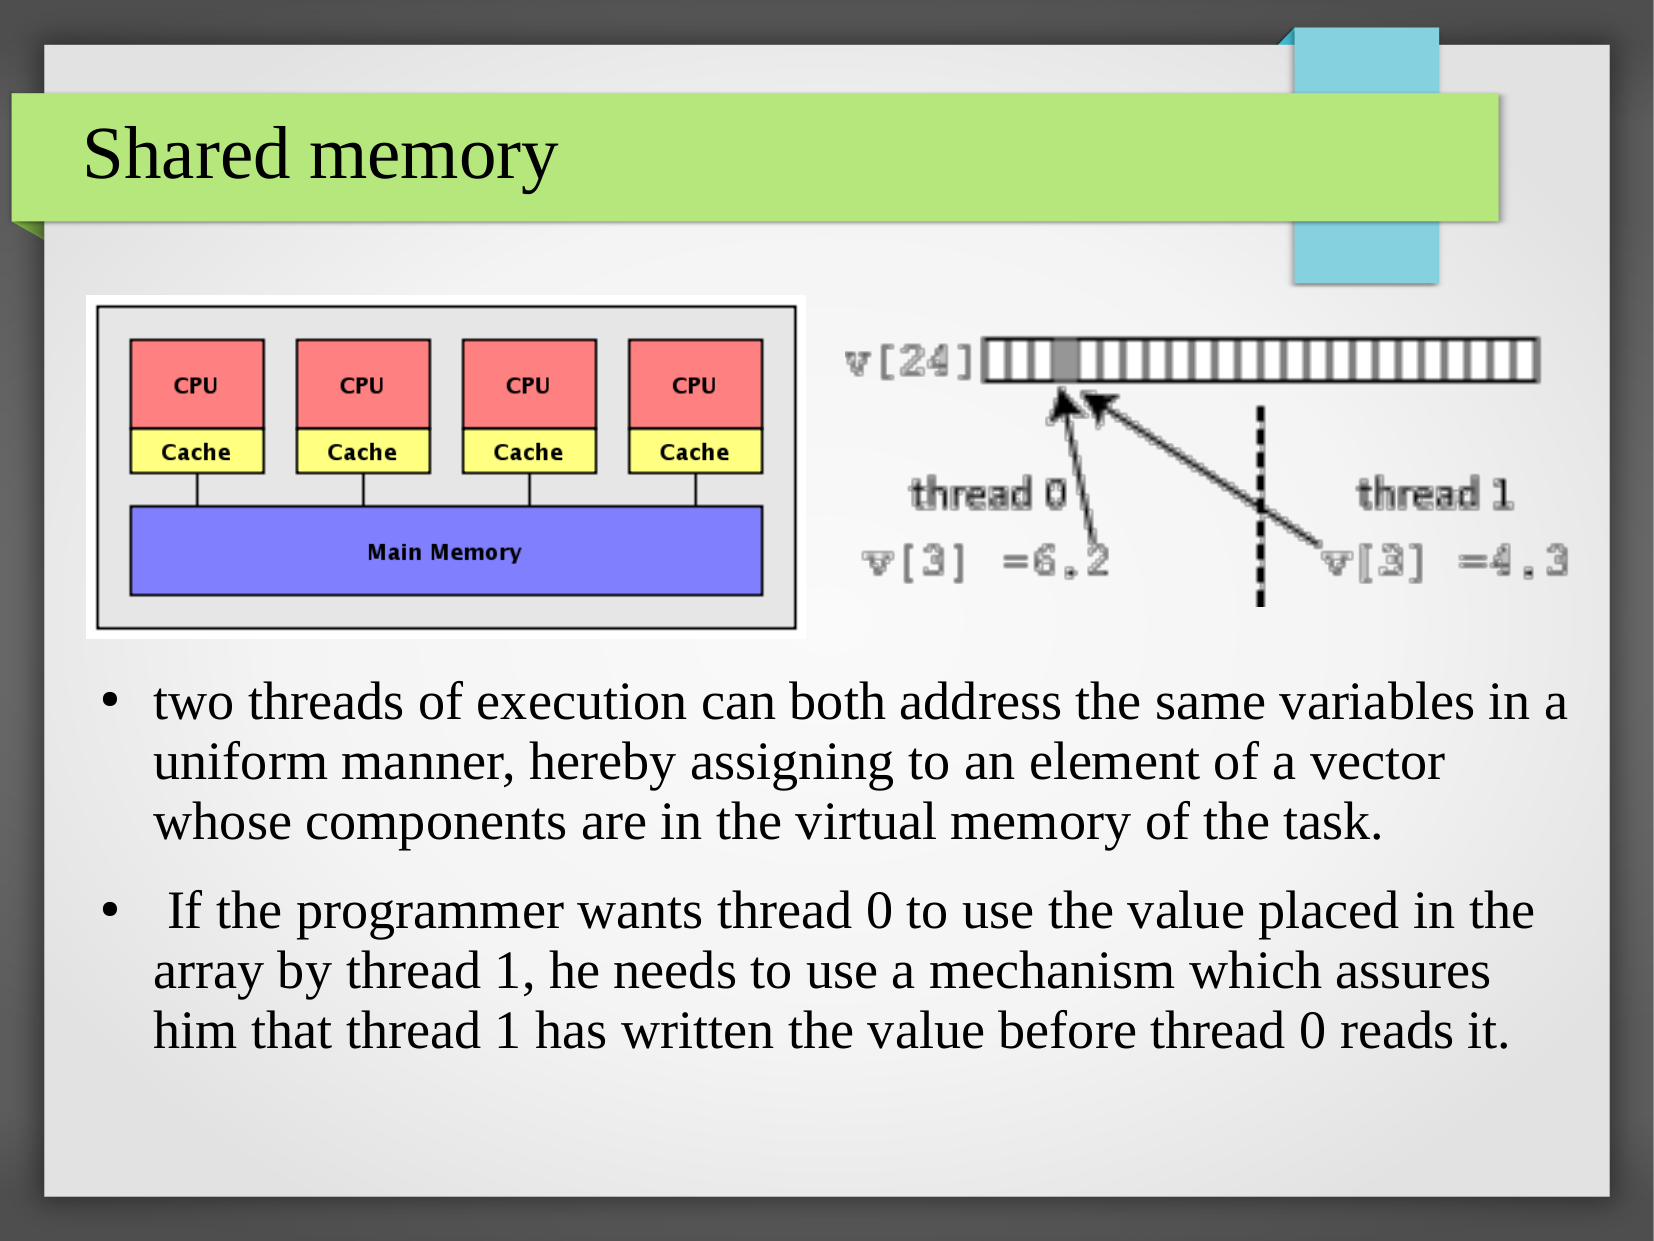

# Shared memory
two threads of execution can both address the same variables in a uniform manner, hereby assigning to an element of a vector whose components are in the virtual memory of the task.
 If the programmer wants thread 0 to use the value placed in the array by thread 1, he needs to use a mechanism which assures him that thread 1 has written the value before thread 0 reads it.